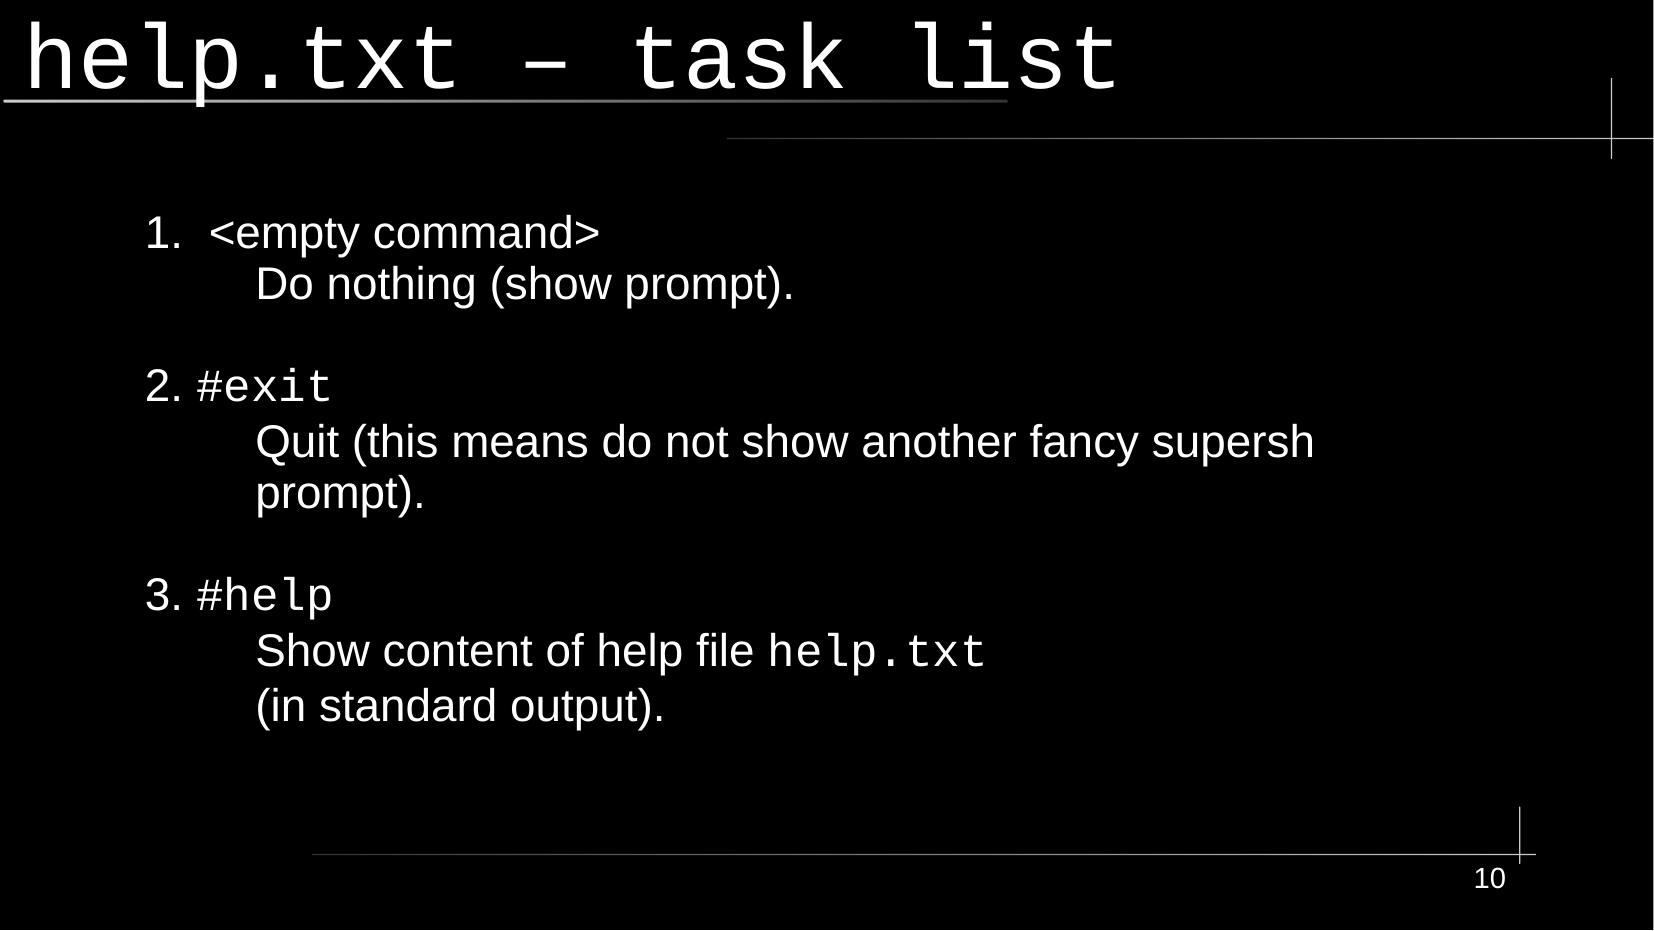

# help.txt – task list
 <empty command>
	Do nothing (show prompt).
 #exit
	Quit (this means do not show another fancy supersh 		prompt).
 #help
	Show content of help file help.txt
	(in standard output).
10